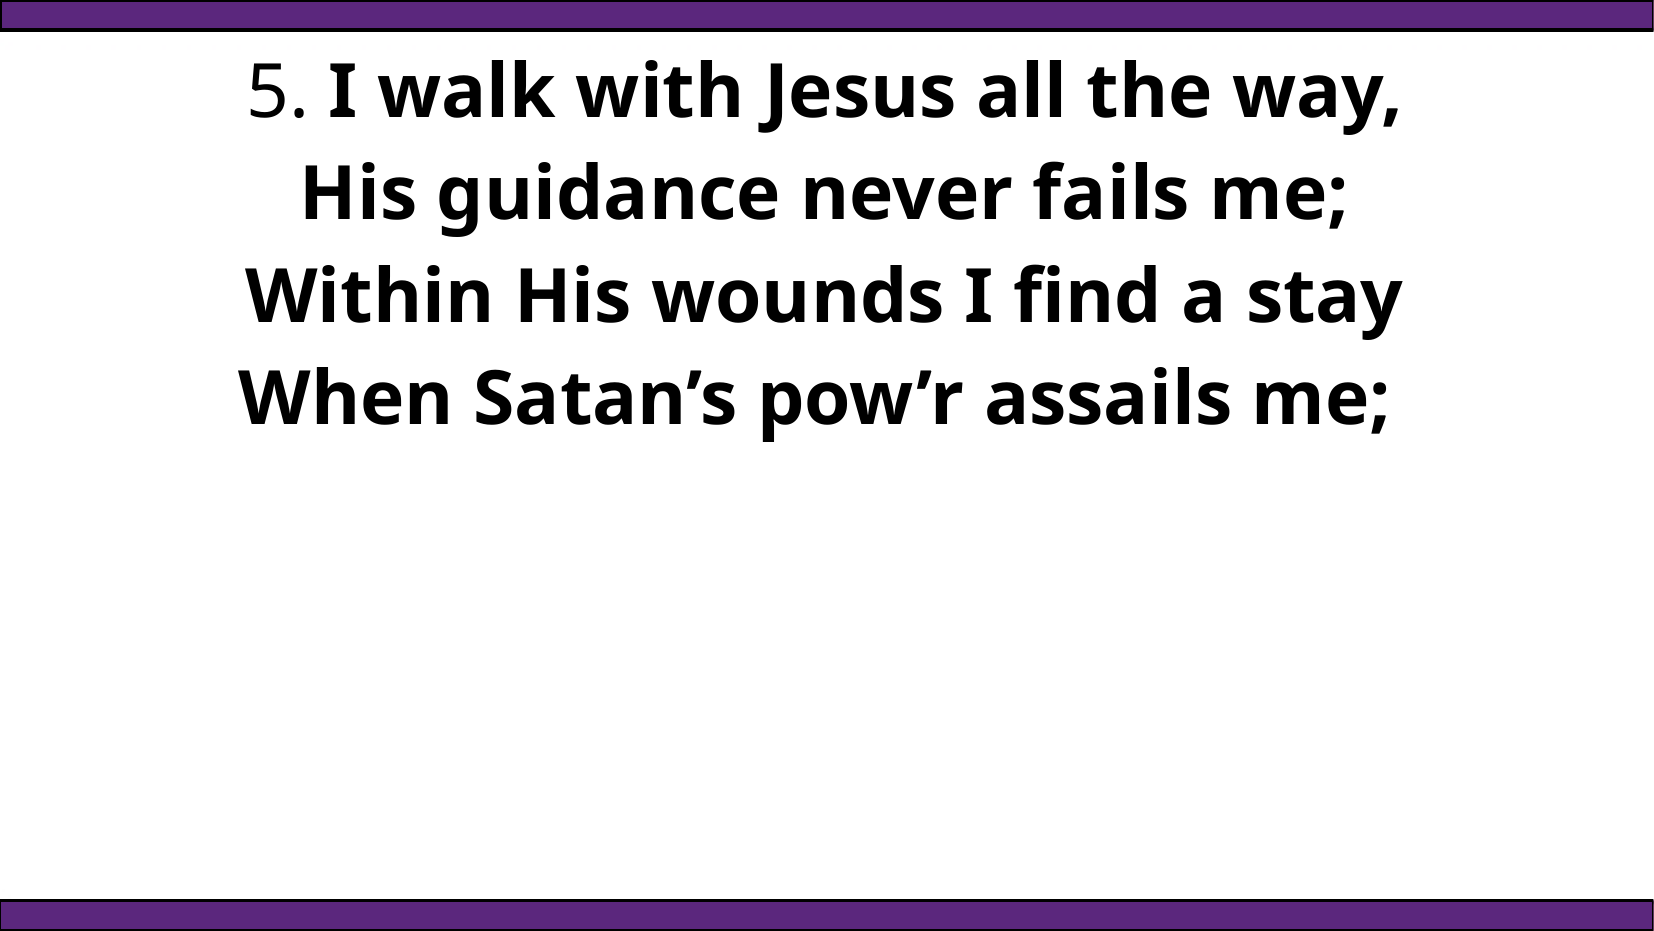

5. I walk with Jesus all the way,
His guidance never fails me;
Within His wounds I find a stay
When Satan’s pow’r assails me;